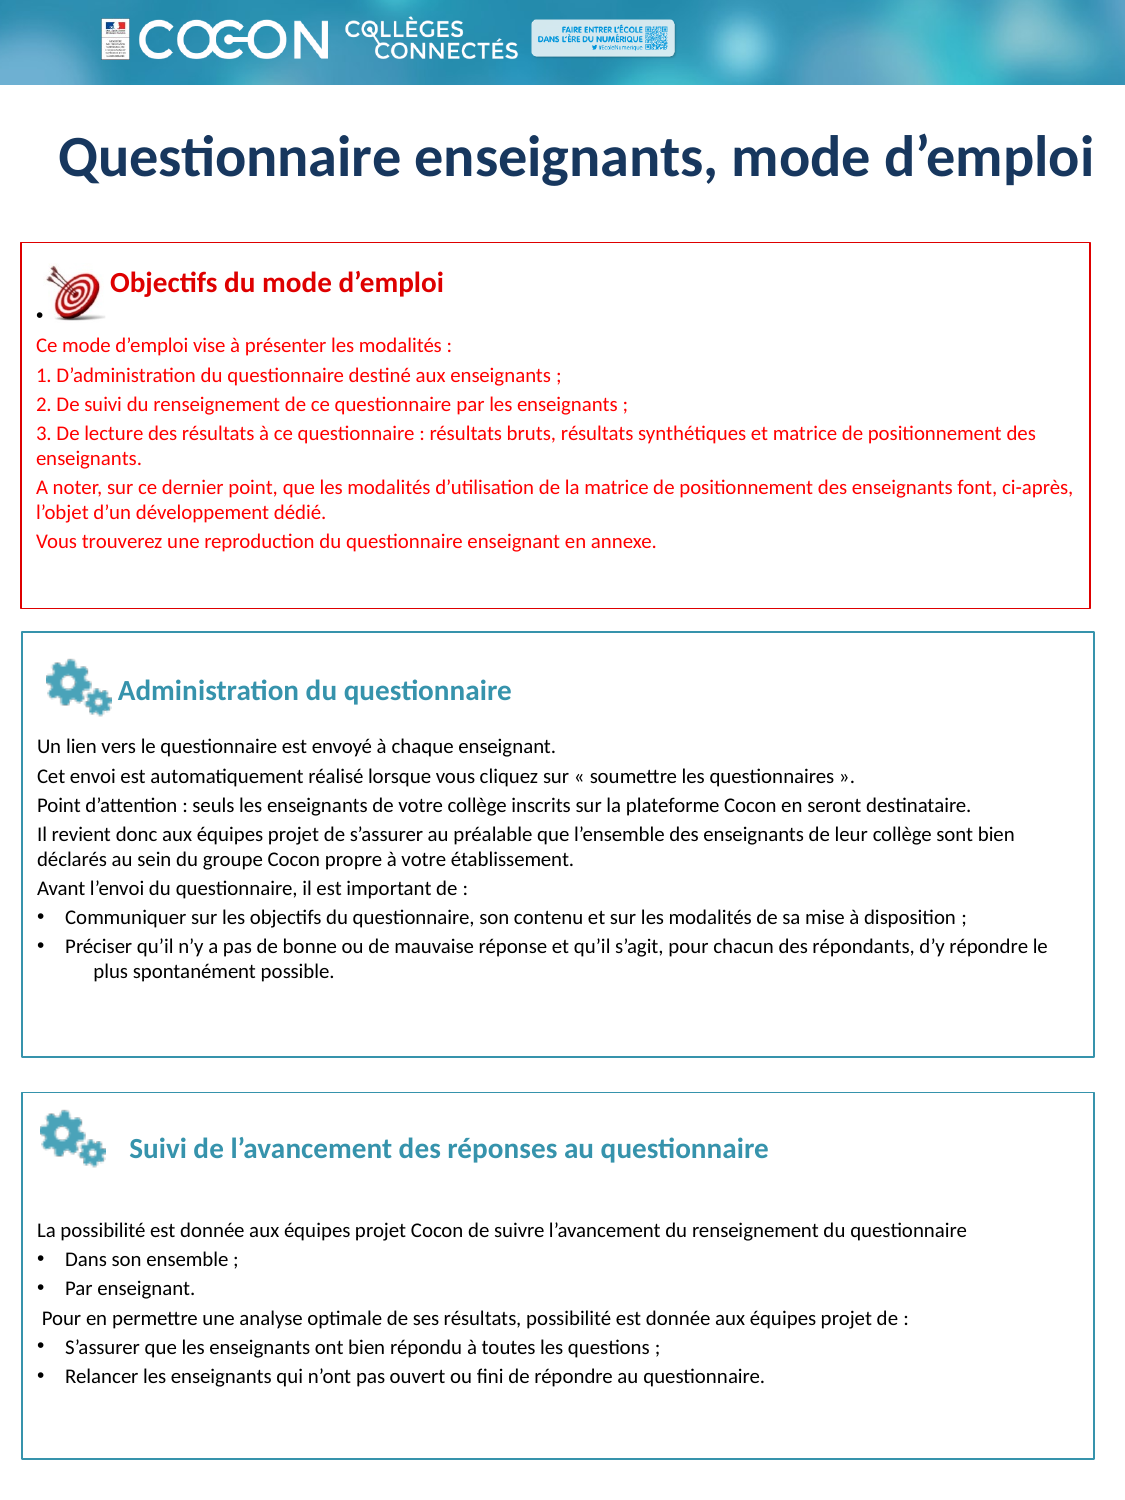

# Questionnaire enseignants, mode d’emploi
Objectifs du mode d’emploi
Ce mode d’emploi vise à présenter les modalités :
1. D’administration du questionnaire destiné aux enseignants ;
2. De suivi du renseignement de ce questionnaire par les enseignants ;
3. De lecture des résultats à ce questionnaire : résultats bruts, résultats synthétiques et matrice de positionnement des enseignants.
A noter, sur ce dernier point, que les modalités d’utilisation de la matrice de positionnement des enseignants font, ci-après, l’objet d’un développement dédié.
Vous trouverez une reproduction du questionnaire enseignant en annexe.
Un lien vers le questionnaire est envoyé à chaque enseignant.
Cet envoi est automatiquement réalisé lorsque vous cliquez sur « soumettre les questionnaires ».
Point d’attention : seuls les enseignants de votre collège inscrits sur la plateforme Cocon en seront destinataire.
Il revient donc aux équipes projet de s’assurer au préalable que l’ensemble des enseignants de leur collège sont bien déclarés au sein du groupe Cocon propre à votre établissement.
Avant l’envoi du questionnaire, il est important de :
Communiquer sur les objectifs du questionnaire, son contenu et sur les modalités de sa mise à disposition ;
Préciser qu’il n’y a pas de bonne ou de mauvaise réponse et qu’il s’agit, pour chacun des répondants, d’y répondre le plus spontanément possible.
Administration du questionnaire
La possibilité est donnée aux équipes projet Cocon de suivre l’avancement du renseignement du questionnaire
Dans son ensemble ;
Par enseignant.
 Pour en permettre une analyse optimale de ses résultats, possibilité est donnée aux équipes projet de :
S’assurer que les enseignants ont bien répondu à toutes les questions ;
Relancer les enseignants qui n’ont pas ouvert ou fini de répondre au questionnaire.
Suivi de l’avancement des réponses au questionnaire